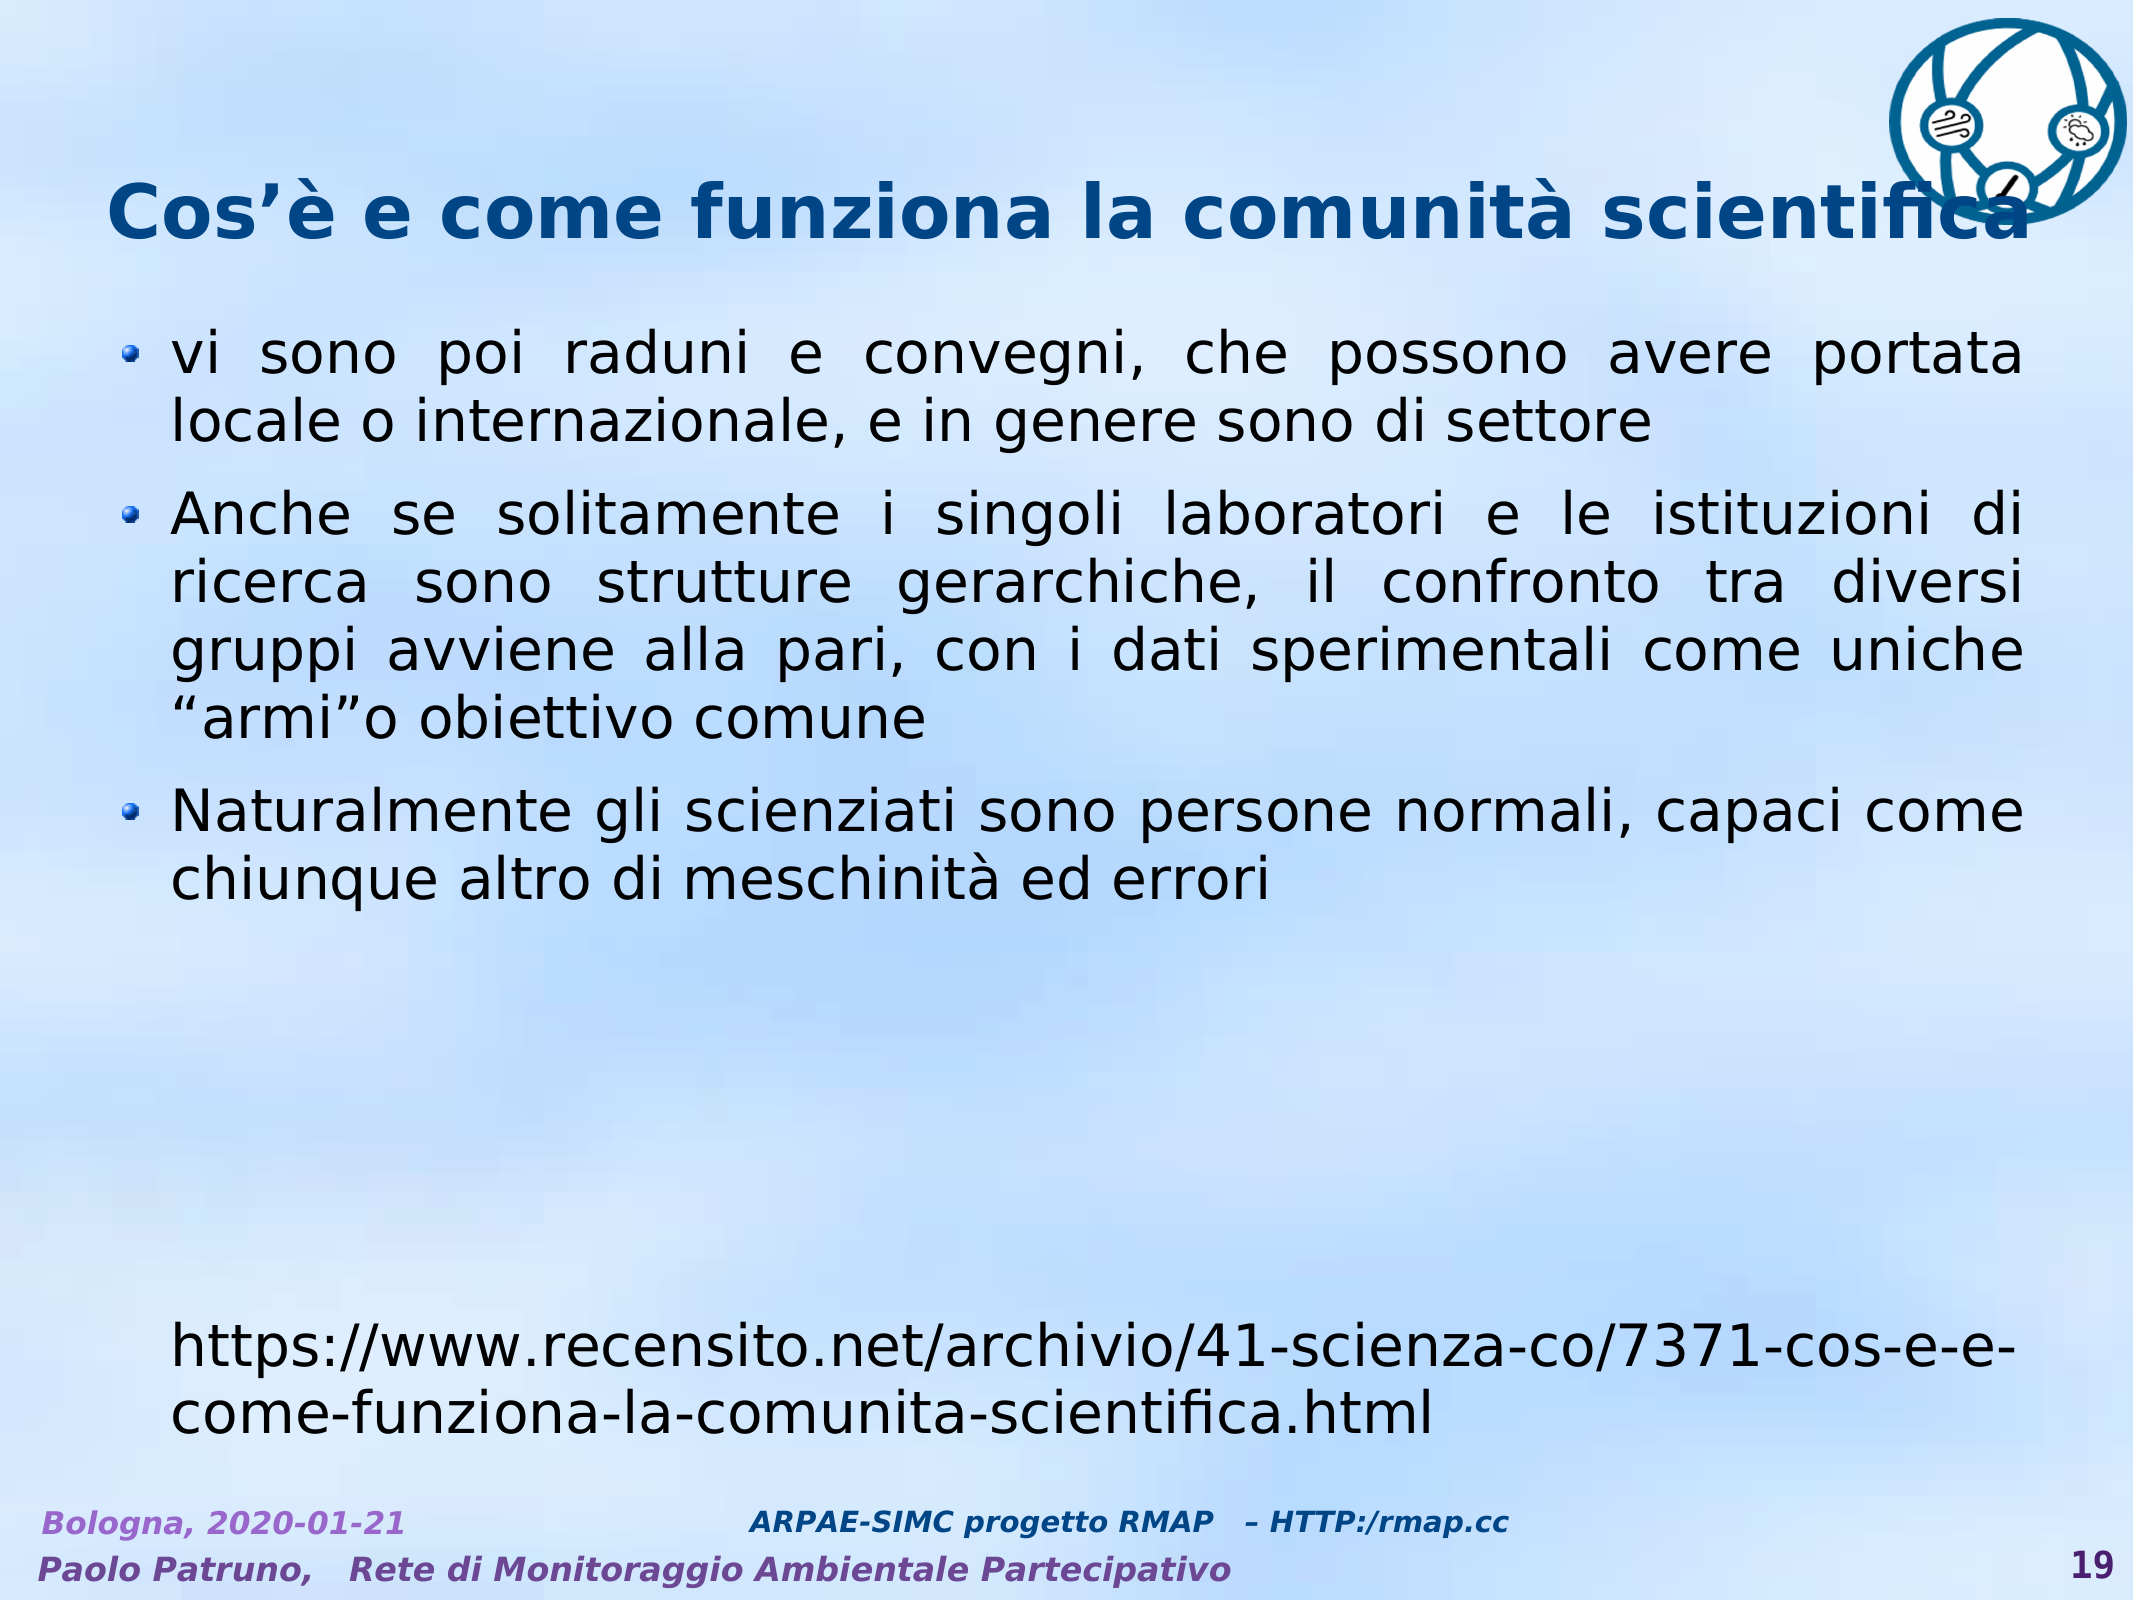

# Cos’è e come funziona la comunità scientifica
vi sono poi raduni e convegni, che possono avere portata locale o internazionale, e in genere sono di settore
Anche se solitamente i singoli laboratori e le istituzioni di ricerca sono strutture gerarchiche, il confronto tra diversi gruppi avviene alla pari, con i dati sperimentali come uniche “armi”o obiettivo comune
Naturalmente gli scienziati sono persone normali, capaci come chiunque altro di meschinità ed errori
https://www.recensito.net/archivio/41-scienza-co/7371-cos-e-e-come-funziona-la-comunita-scientifica.html